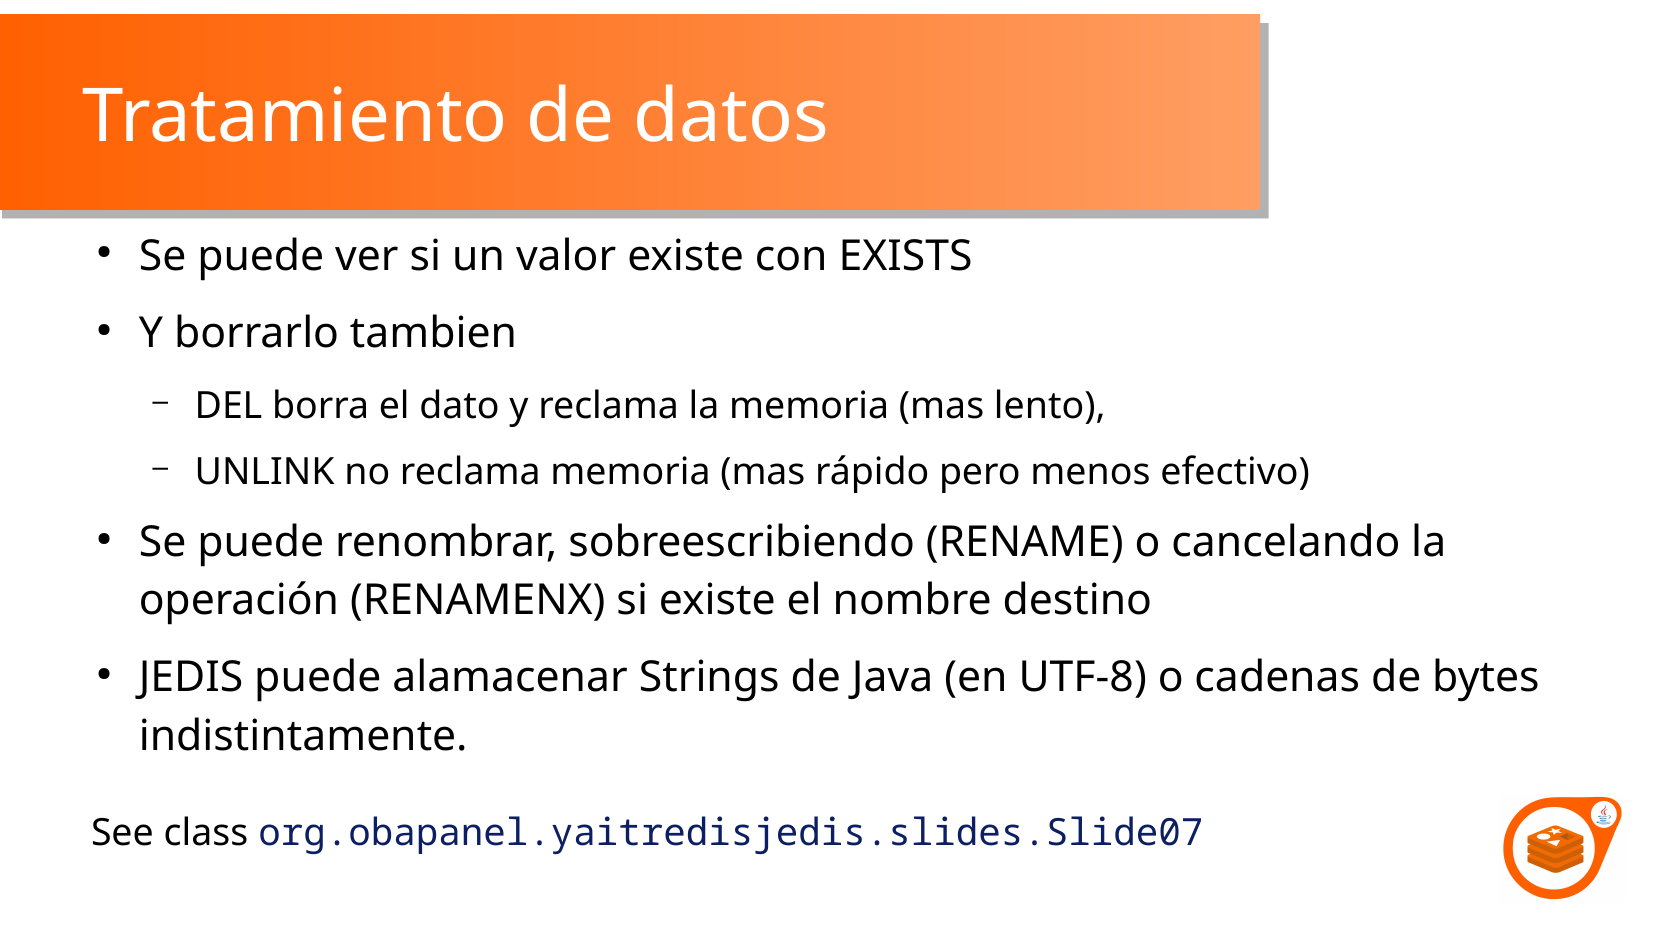

# Tratamiento de datos
Se puede ver si un valor existe con EXISTS
Y borrarlo tambien
DEL borra el dato y reclama la memoria (mas lento),
UNLINK no reclama memoria (mas rápido pero menos efectivo)
Se puede renombrar, sobreescribiendo (RENAME) o cancelando la operación (RENAMENX) si existe el nombre destino
JEDIS puede alamacenar Strings de Java (en UTF-8) o cadenas de bytes indistintamente.
See class org.obapanel.yaitredisjedis.slides.Slide07